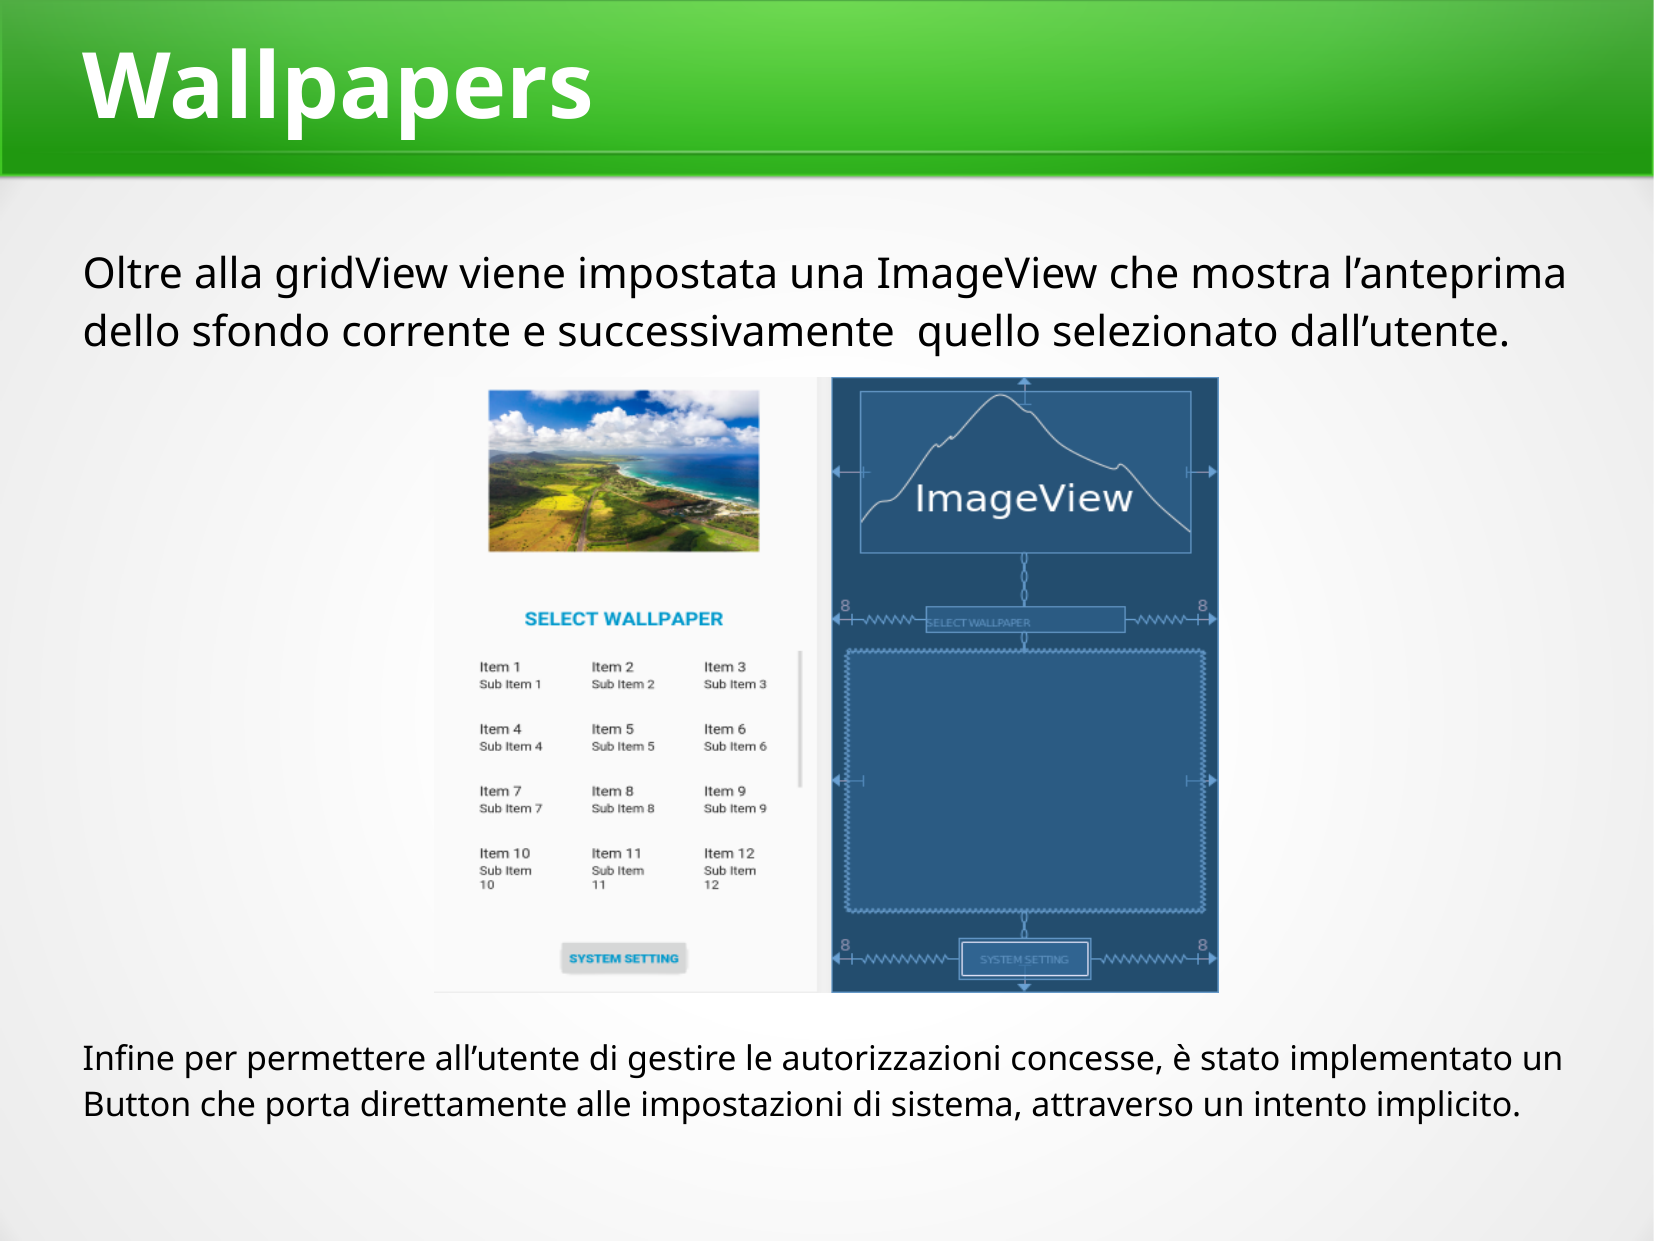

# Wallpapers
Oltre alla gridView viene impostata una ImageView che mostra l’anteprima dello sfondo corrente e successivamente quello selezionato dall’utente.
Infine per permettere all’utente di gestire le autorizzazioni concesse, è stato implementato un Button che porta direttamente alle impostazioni di sistema, attraverso un intento implicito.